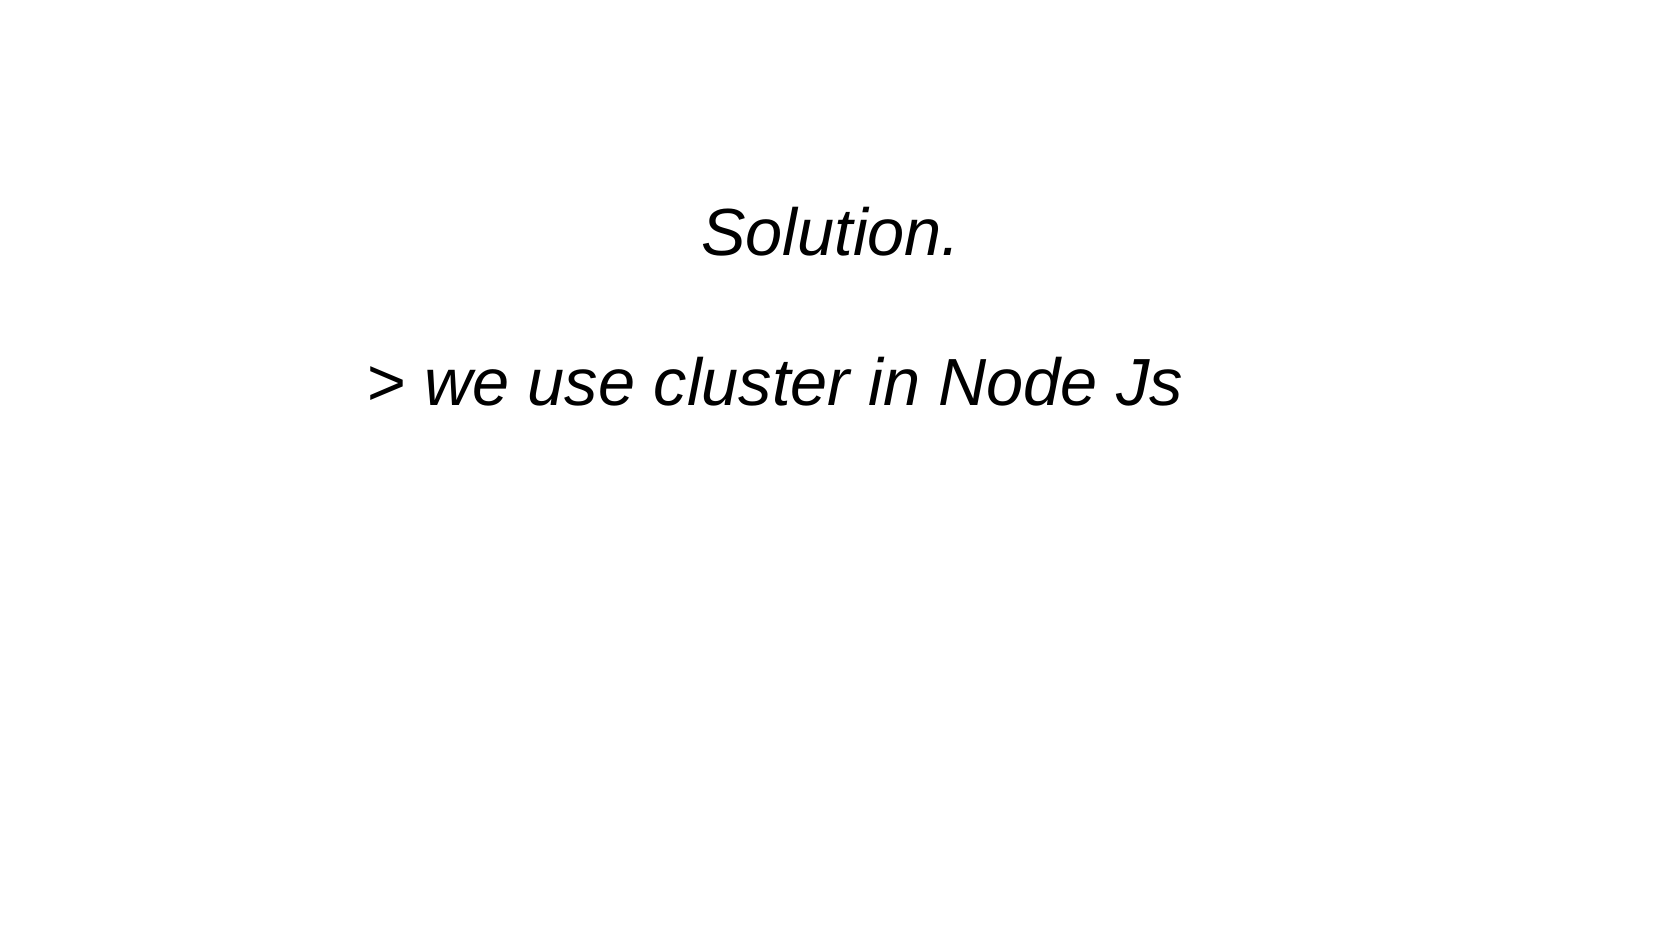

# Solution.
> we use cluster in Node Js